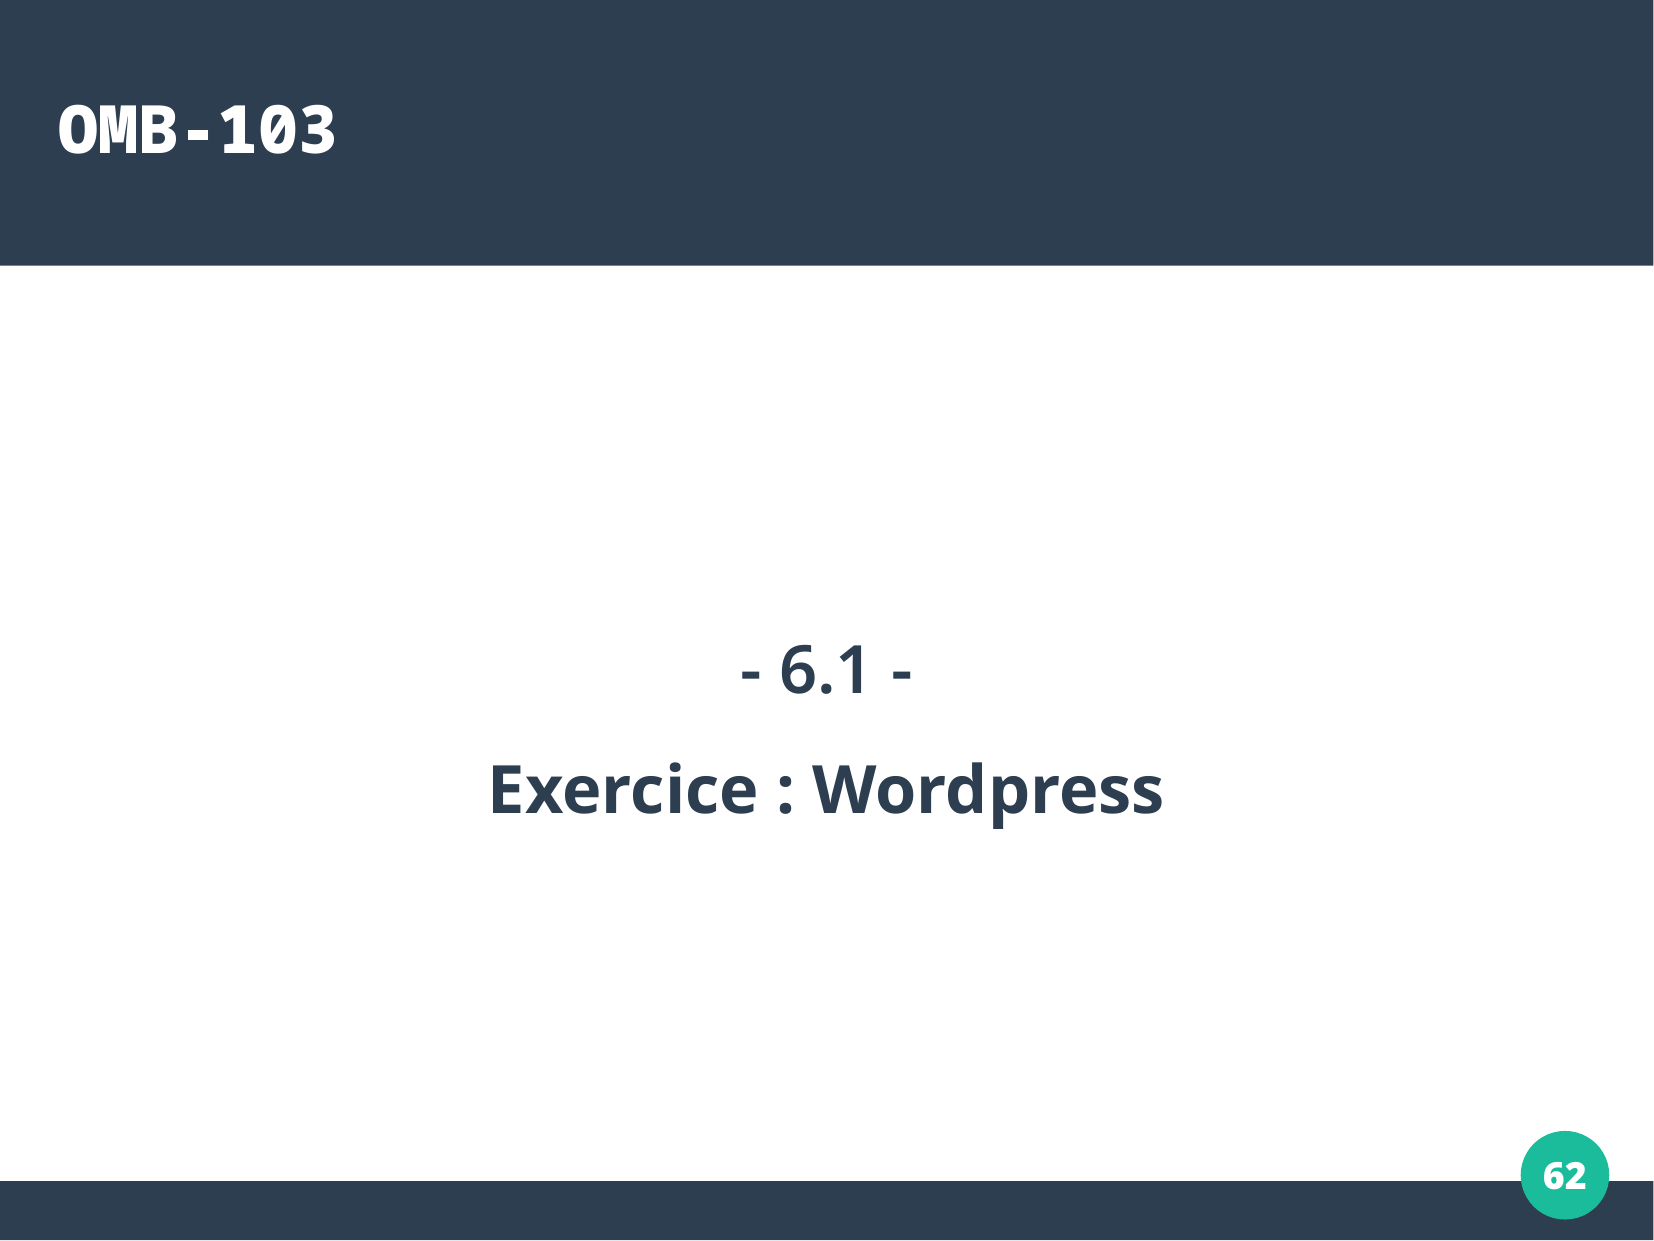

# OMB-103
- 6.1 -
Exercice : Wordpress
62